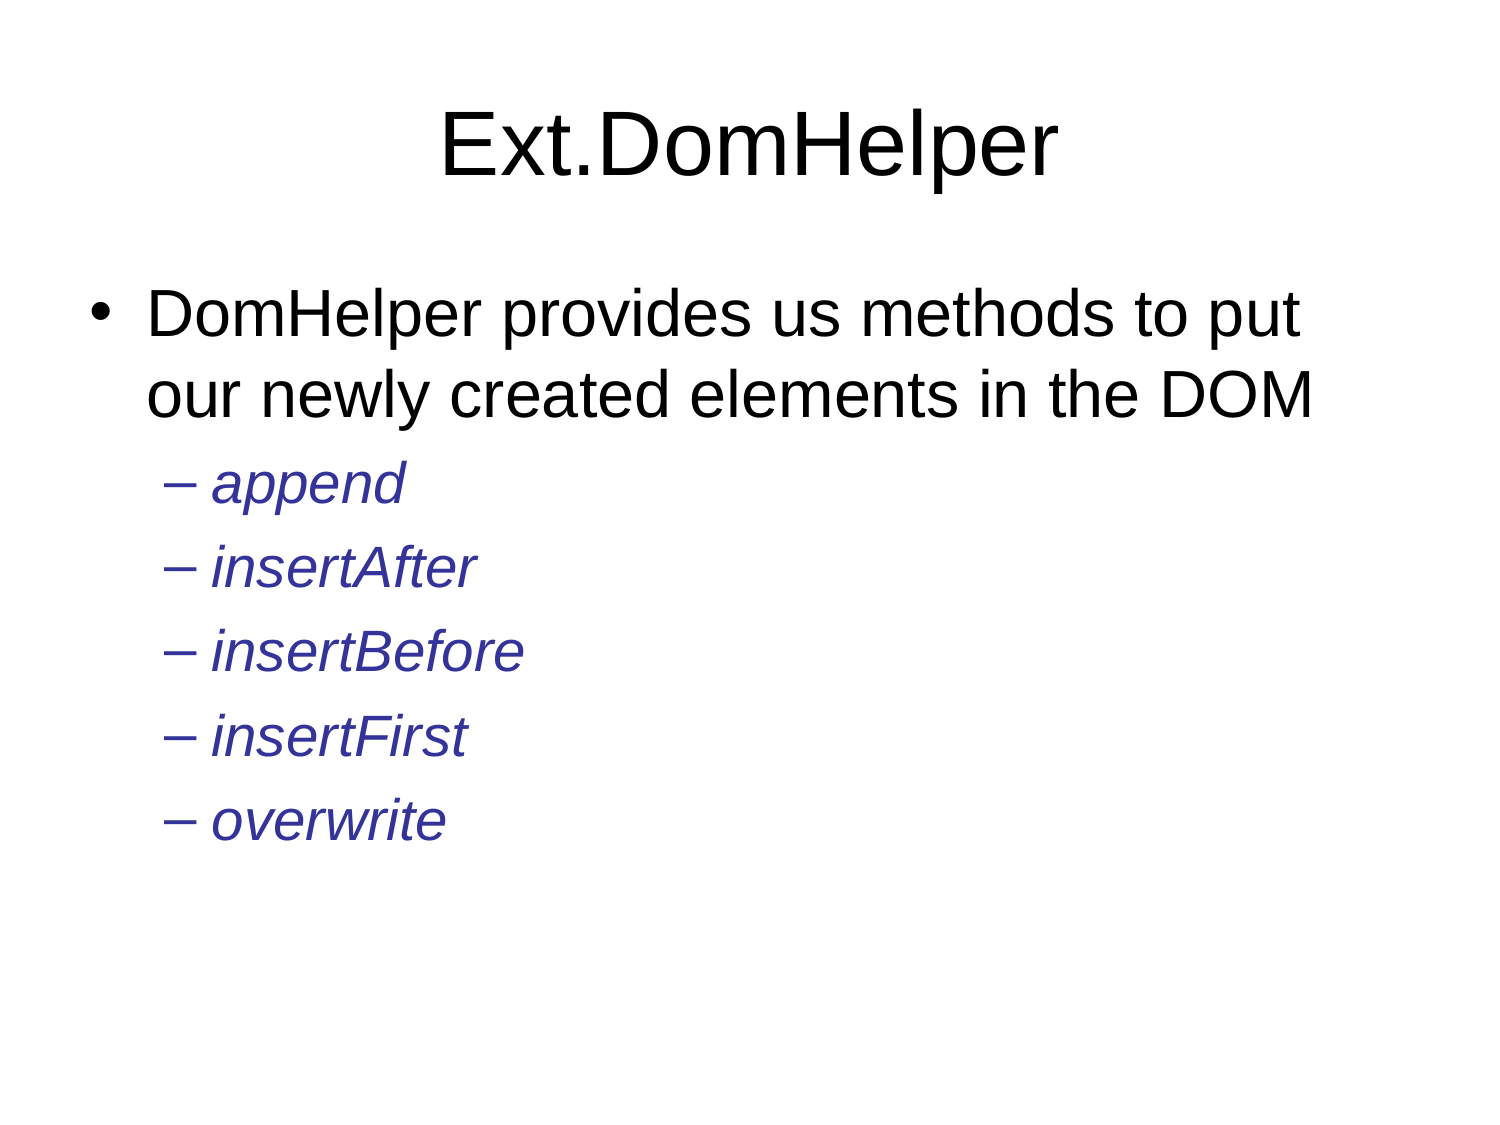

# Ext.DomHelper
DomHelper provides us methods to put our newly created elements in the DOM
append
insertAfter
insertBefore
insertFirst
overwrite